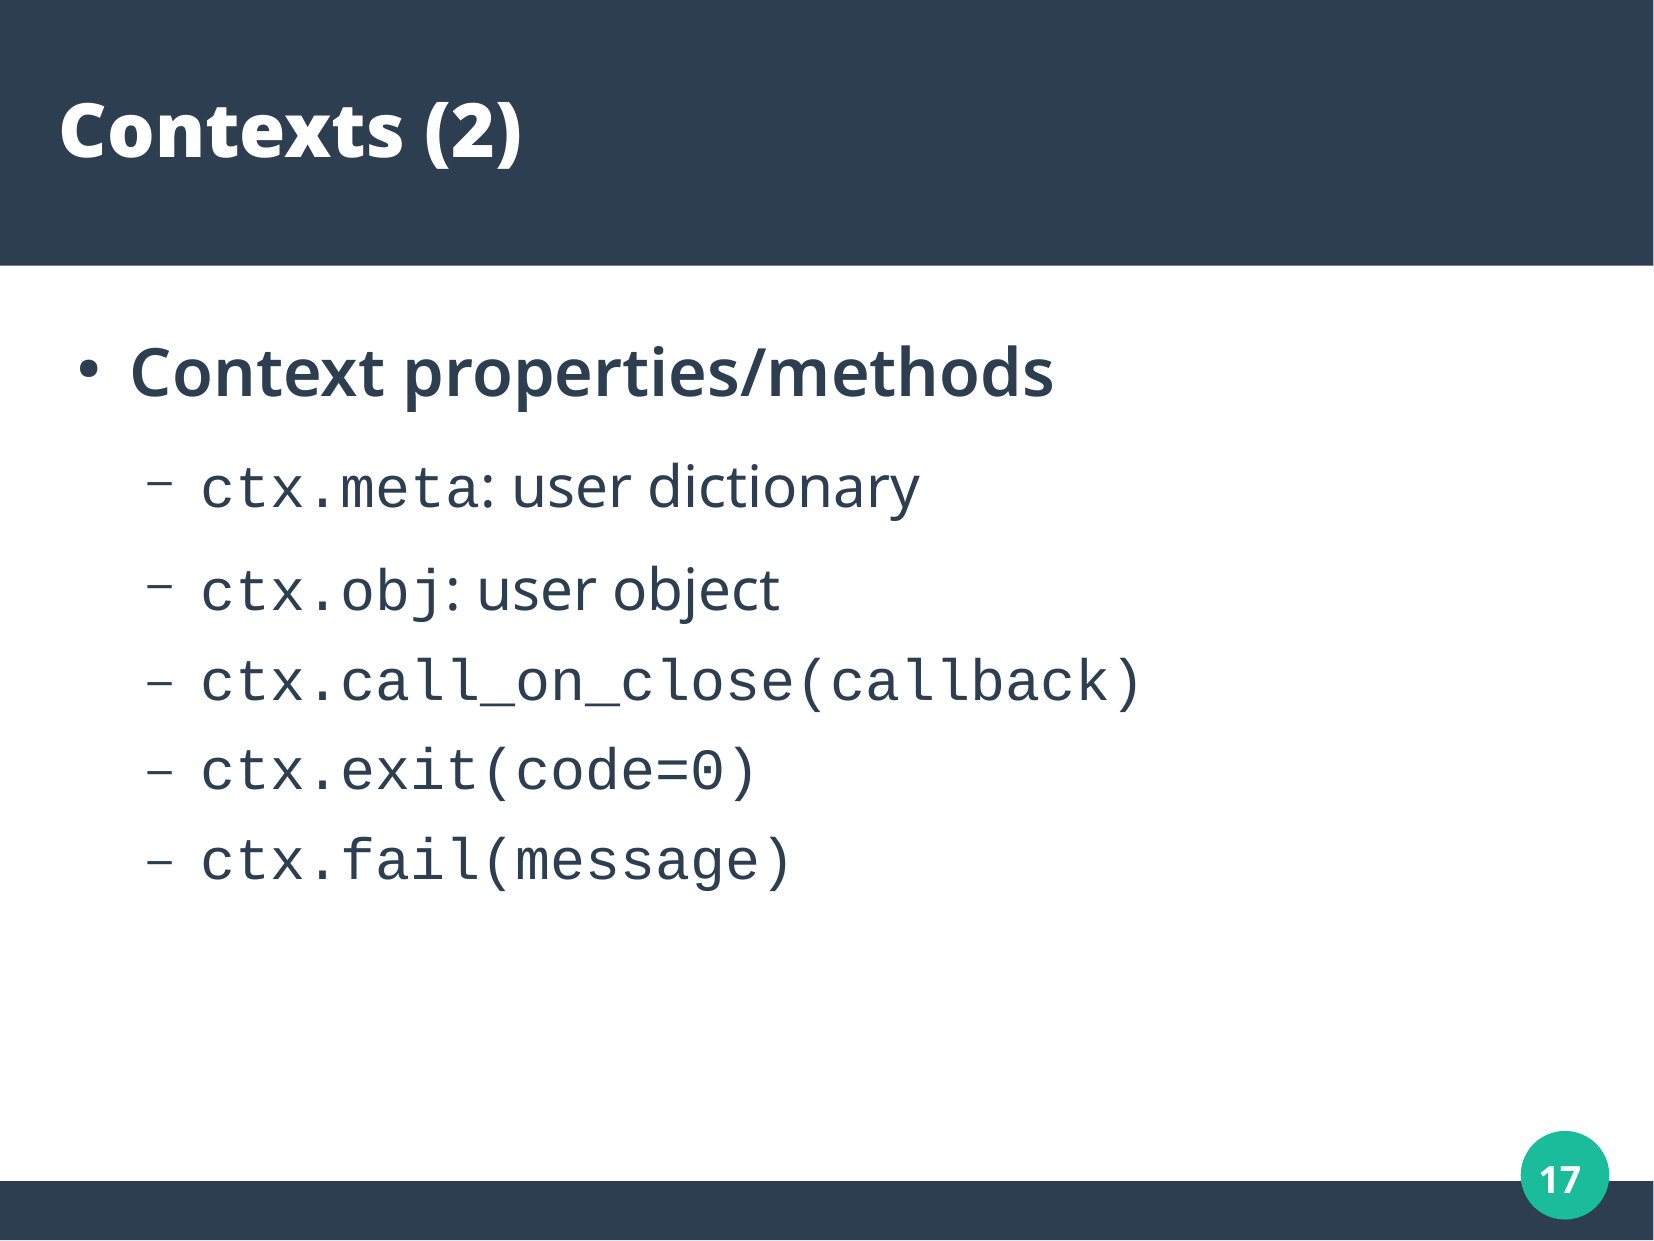

Contexts (2)
# Context properties/methods
ctx.meta: user dictionary
ctx.obj: user object
ctx.call_on_close(callback)
ctx.exit(code=0)
ctx.fail(message)